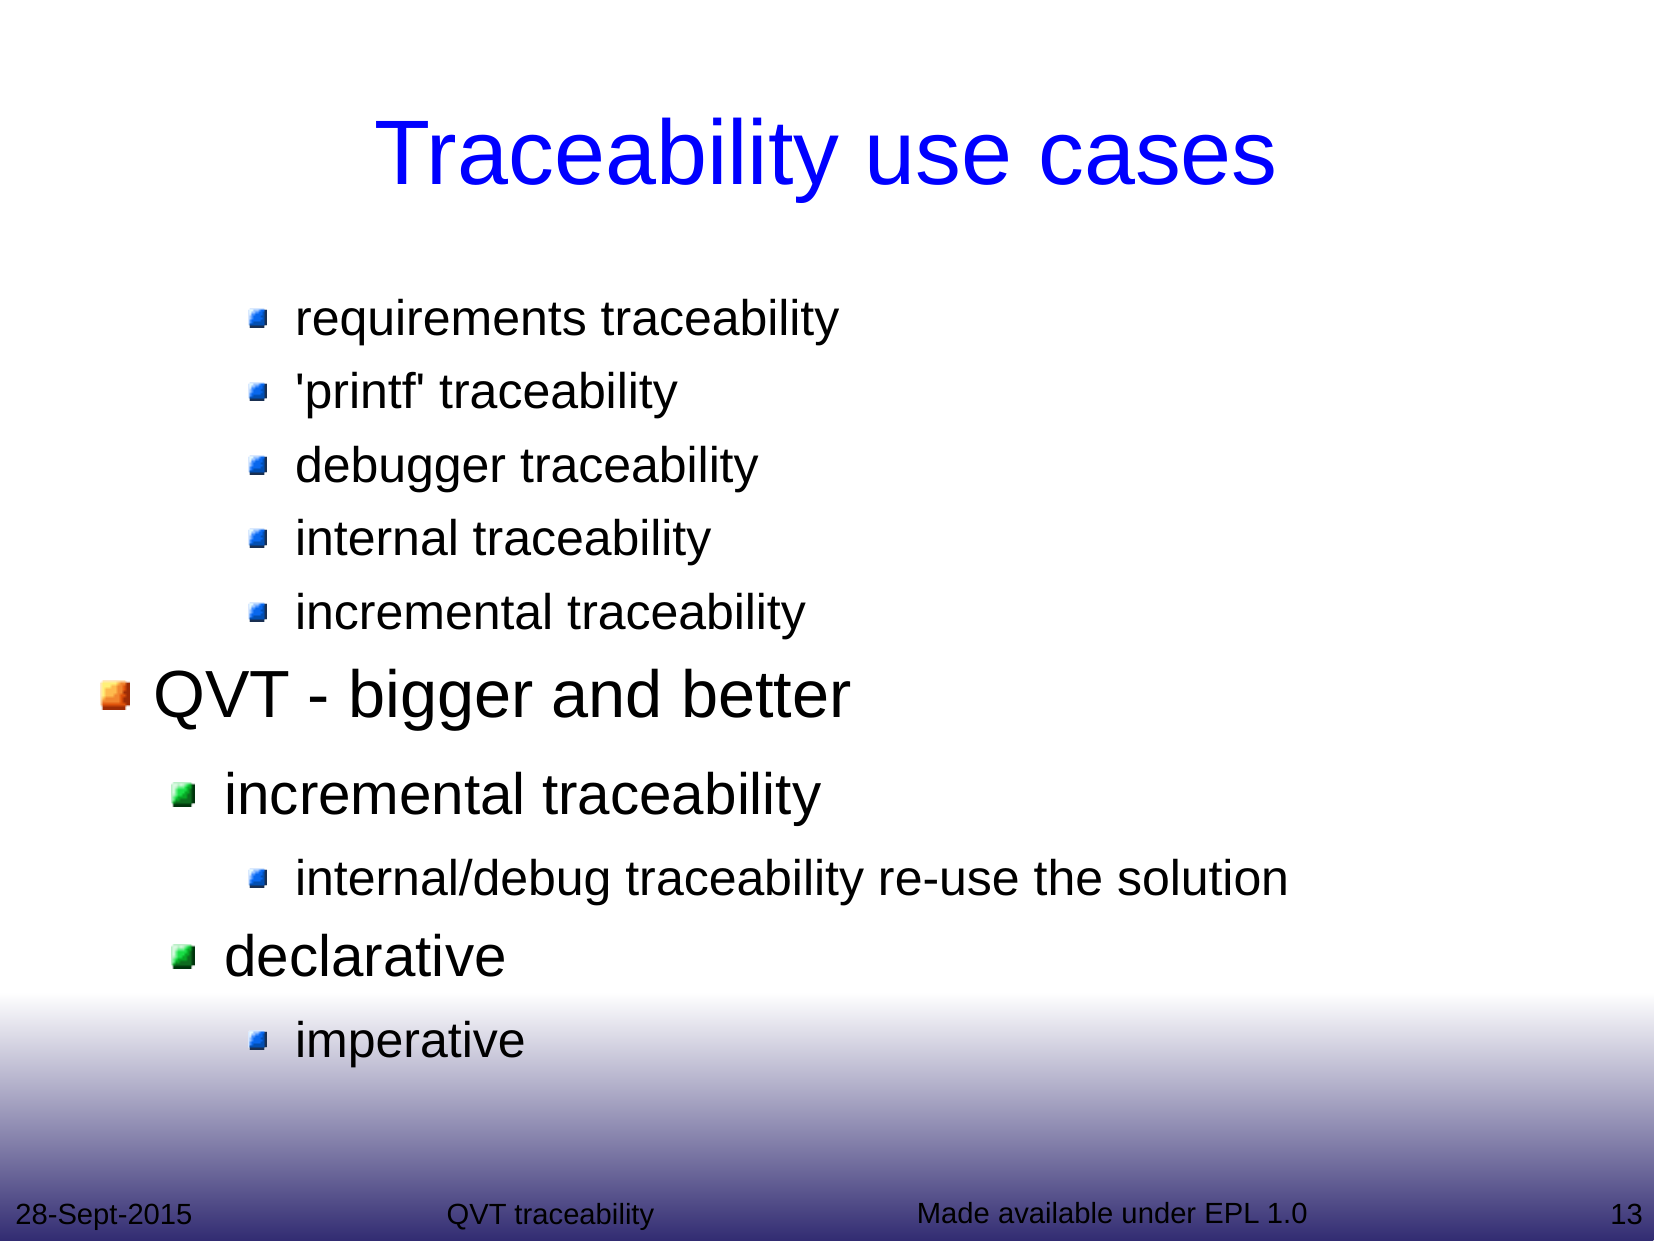

# Traceability use cases
requirements traceability
'printf' traceability
debugger traceability
internal traceability
incremental traceability
QVT - bigger and better
incremental traceability
internal/debug traceability re-use the solution
declarative
imperative
28-Sept-2015
QVT traceability
13